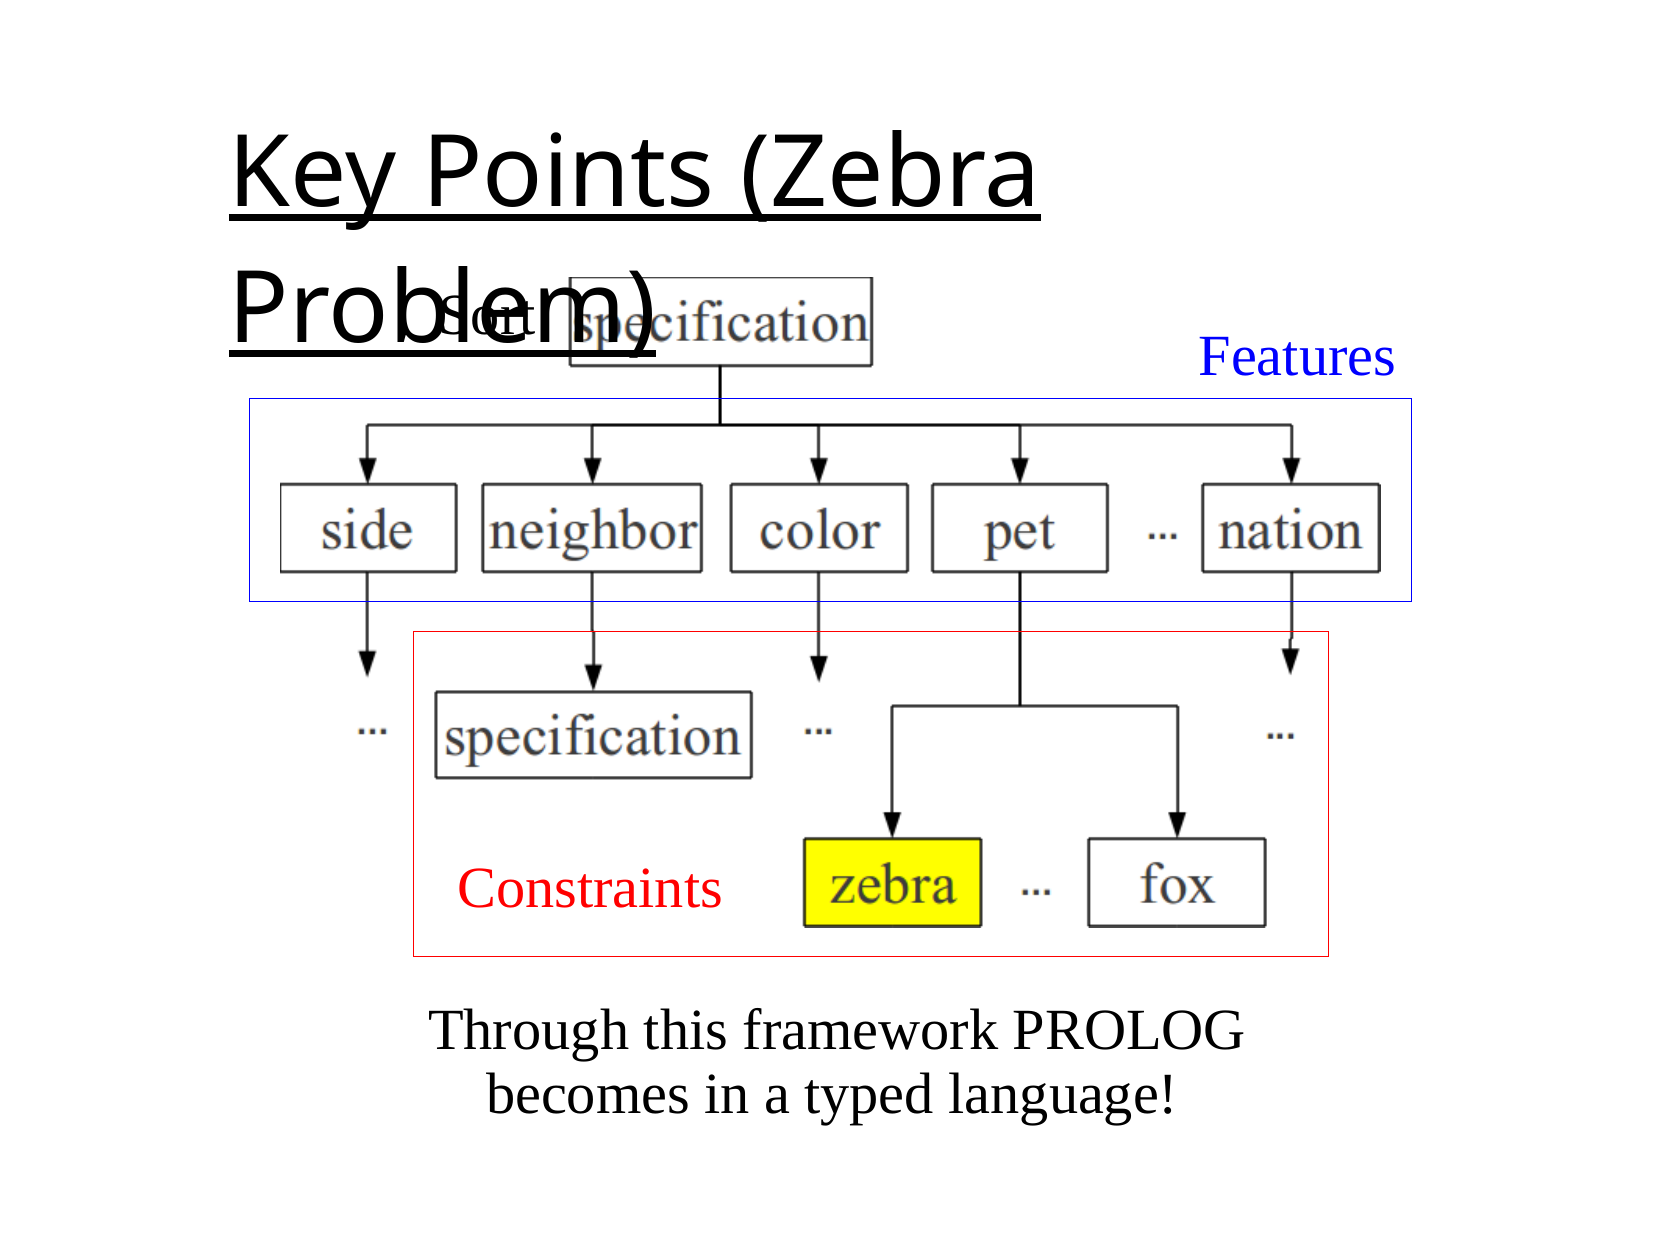

Key Points (Zebra Problem)
Sort
Features
Constraints
Through this framework PROLOG
 becomes in a typed language!